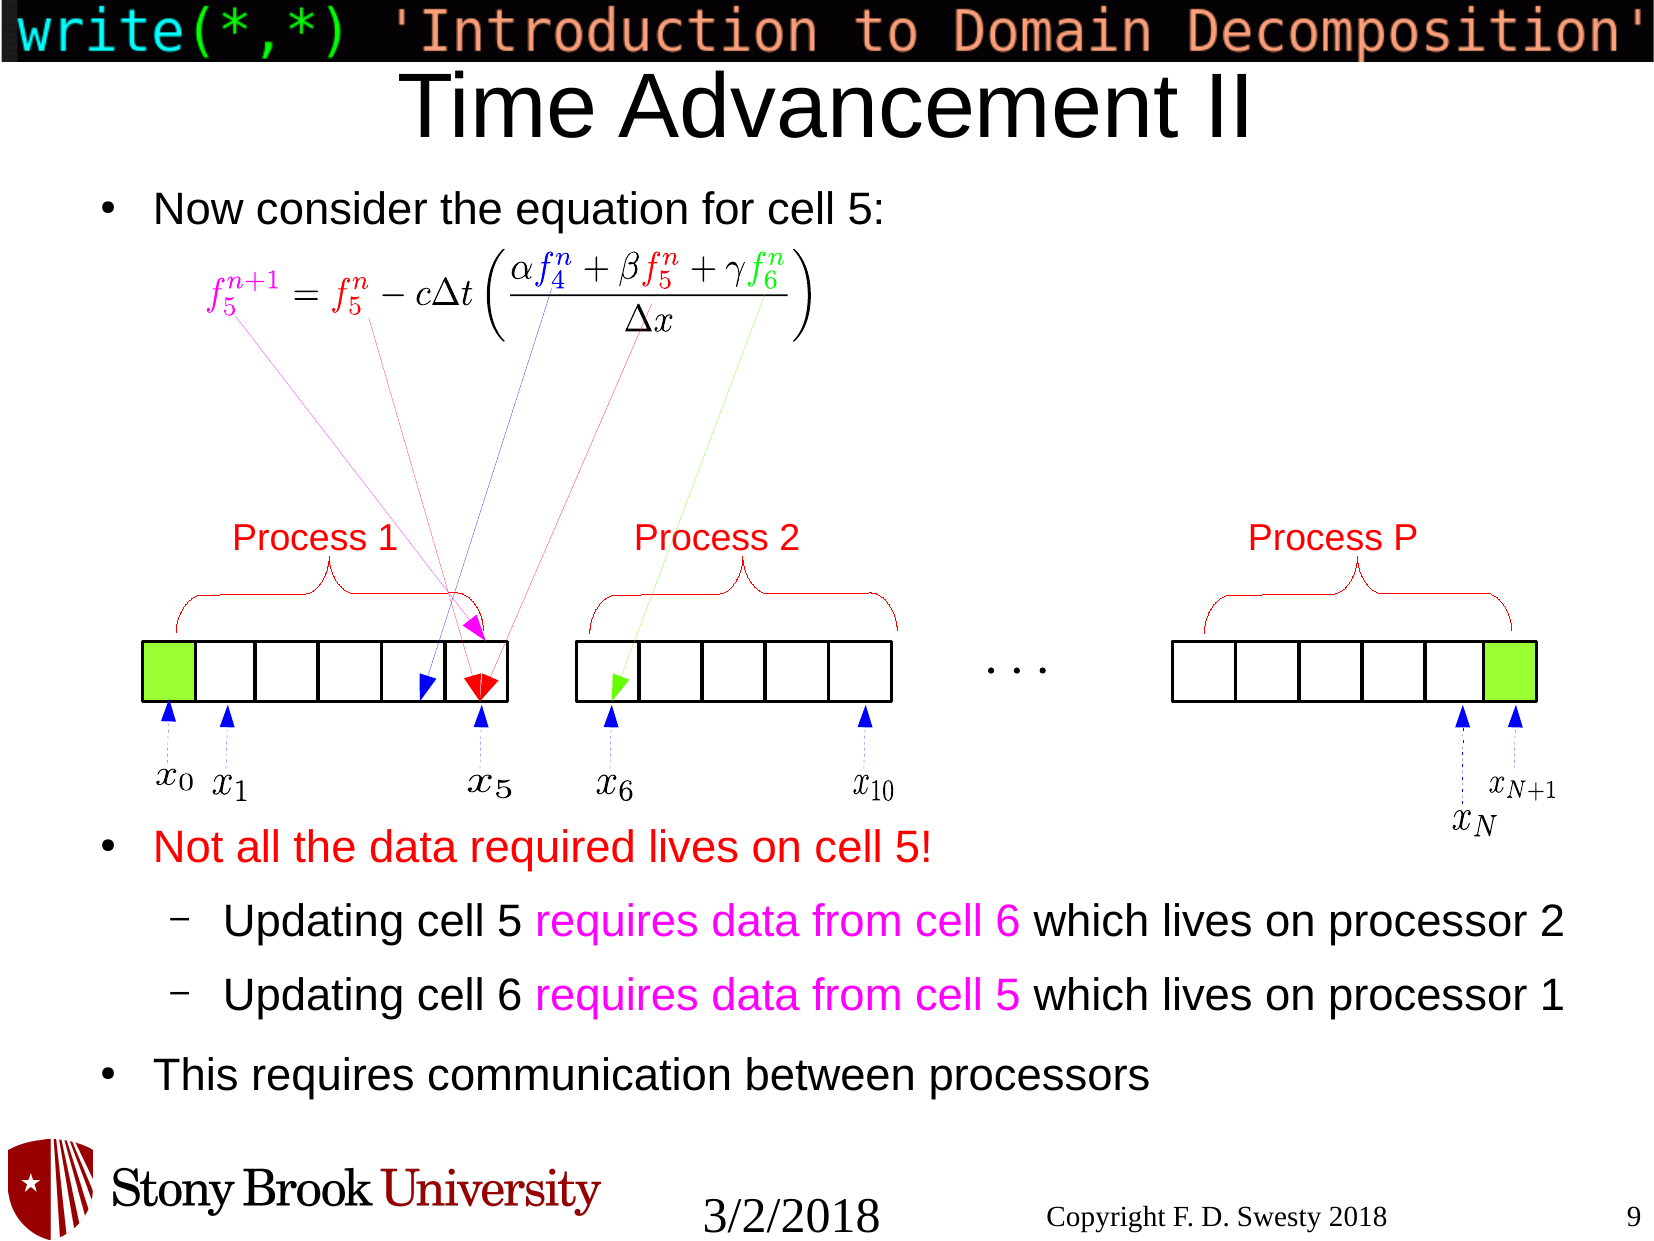

# Time Advancement II
Now consider the equation for cell 5:
Not all the data required lives on cell 5!
Updating cell 5 requires data from cell 6 which lives on processor 2
Updating cell 6 requires data from cell 5 which lives on processor 1
This requires communication between processors
Process 1
Process 2
Process P
3/2/2018
Copyright F. D. Swesty 2018
9